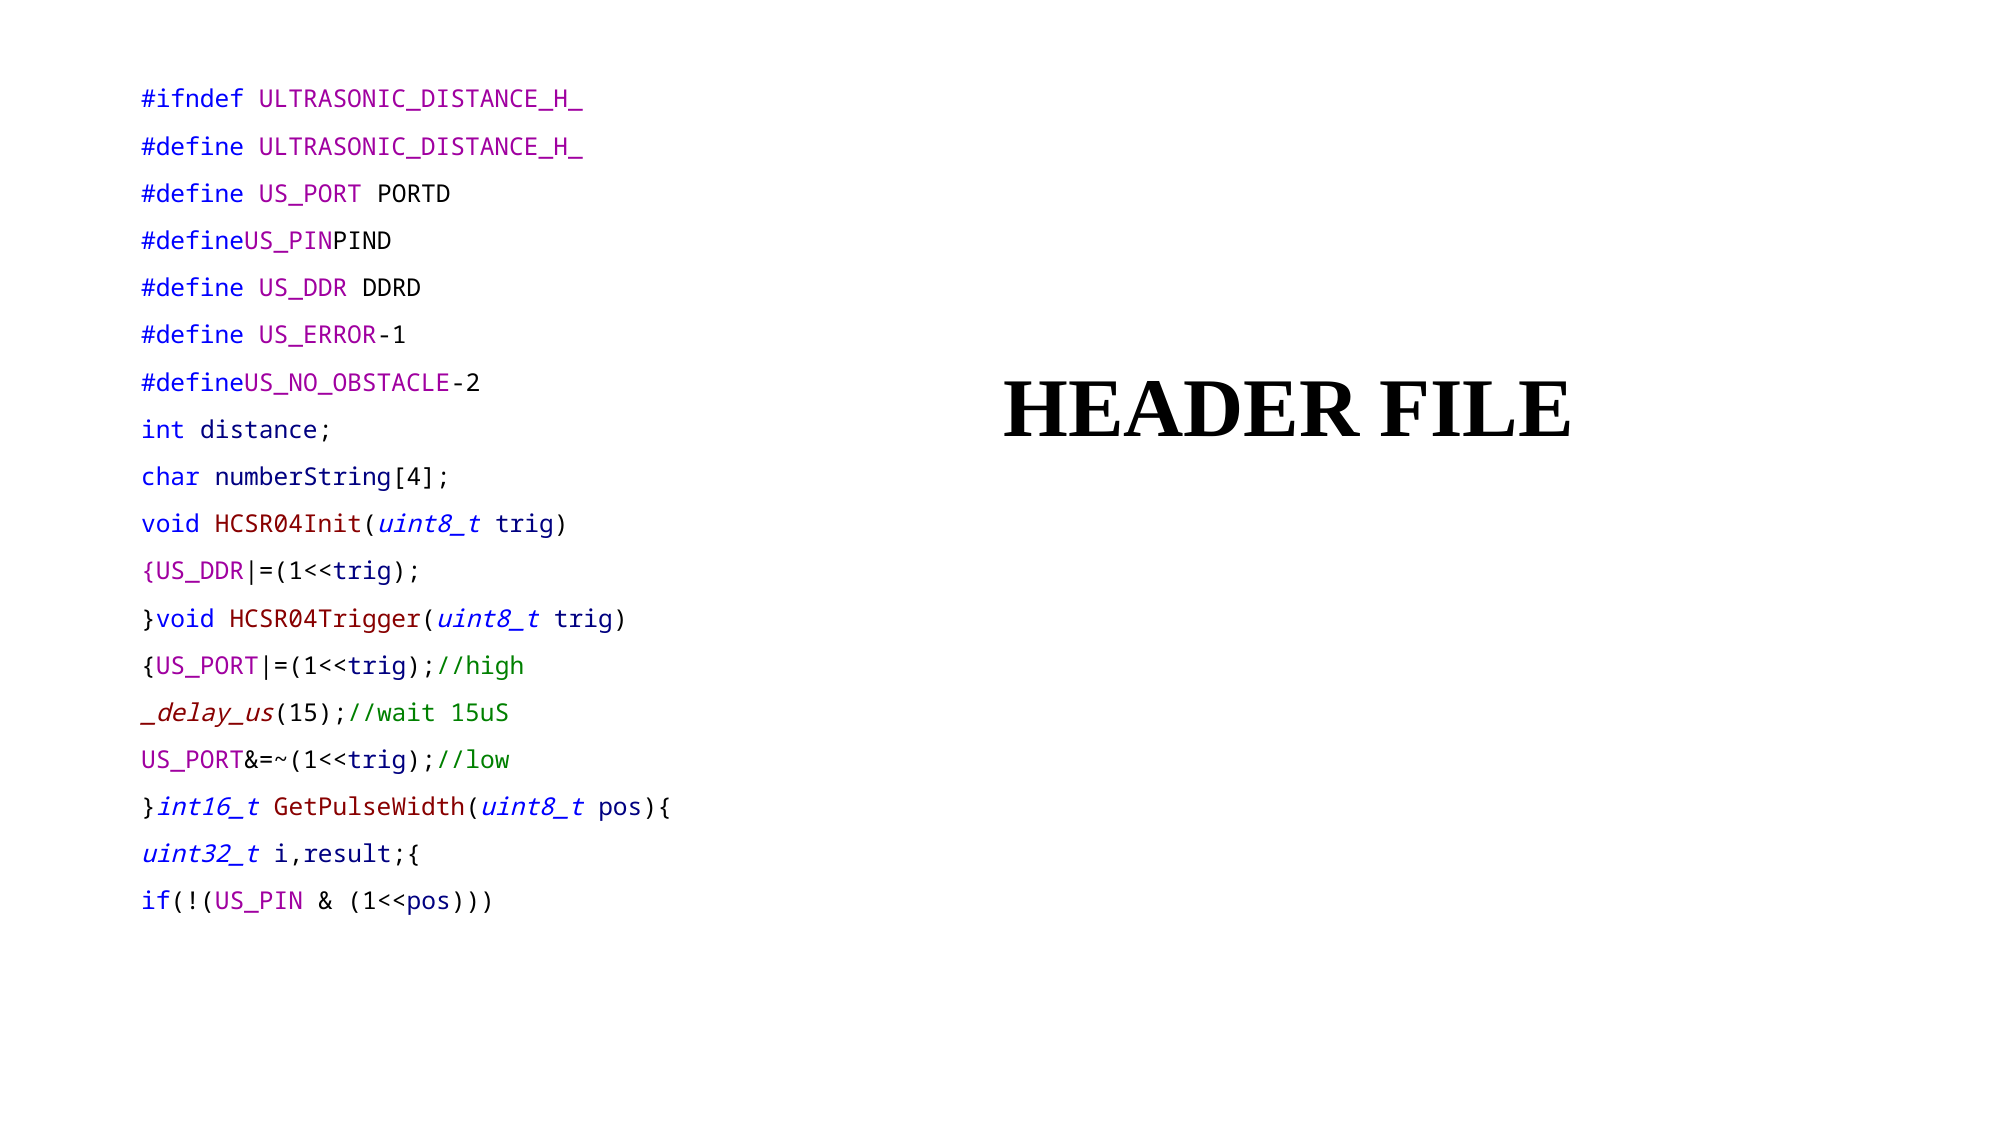

# #ifndef ULTRASONIC_DISTANCE_H_
#define ULTRASONIC_DISTANCE_H_
#define US_PORT PORTD
#defineUS_PINPIND
#define US_DDR DDRD
#define US_ERROR-1
#defineUS_NO_OBSTACLE-2
int distance;
char numberString[4];
void HCSR04Init(uint8_t trig)
{US_DDR|=(1<<trig);
}void HCSR04Trigger(uint8_t trig)
{US_PORT|=(1<<trig);//high
_delay_us(15);//wait 15uS
US_PORT&=~(1<<trig);//low
}int16_t GetPulseWidth(uint8_t pos){
uint32_t i,result;{
if(!(US_PIN & (1<<pos)))
HEADER FILE